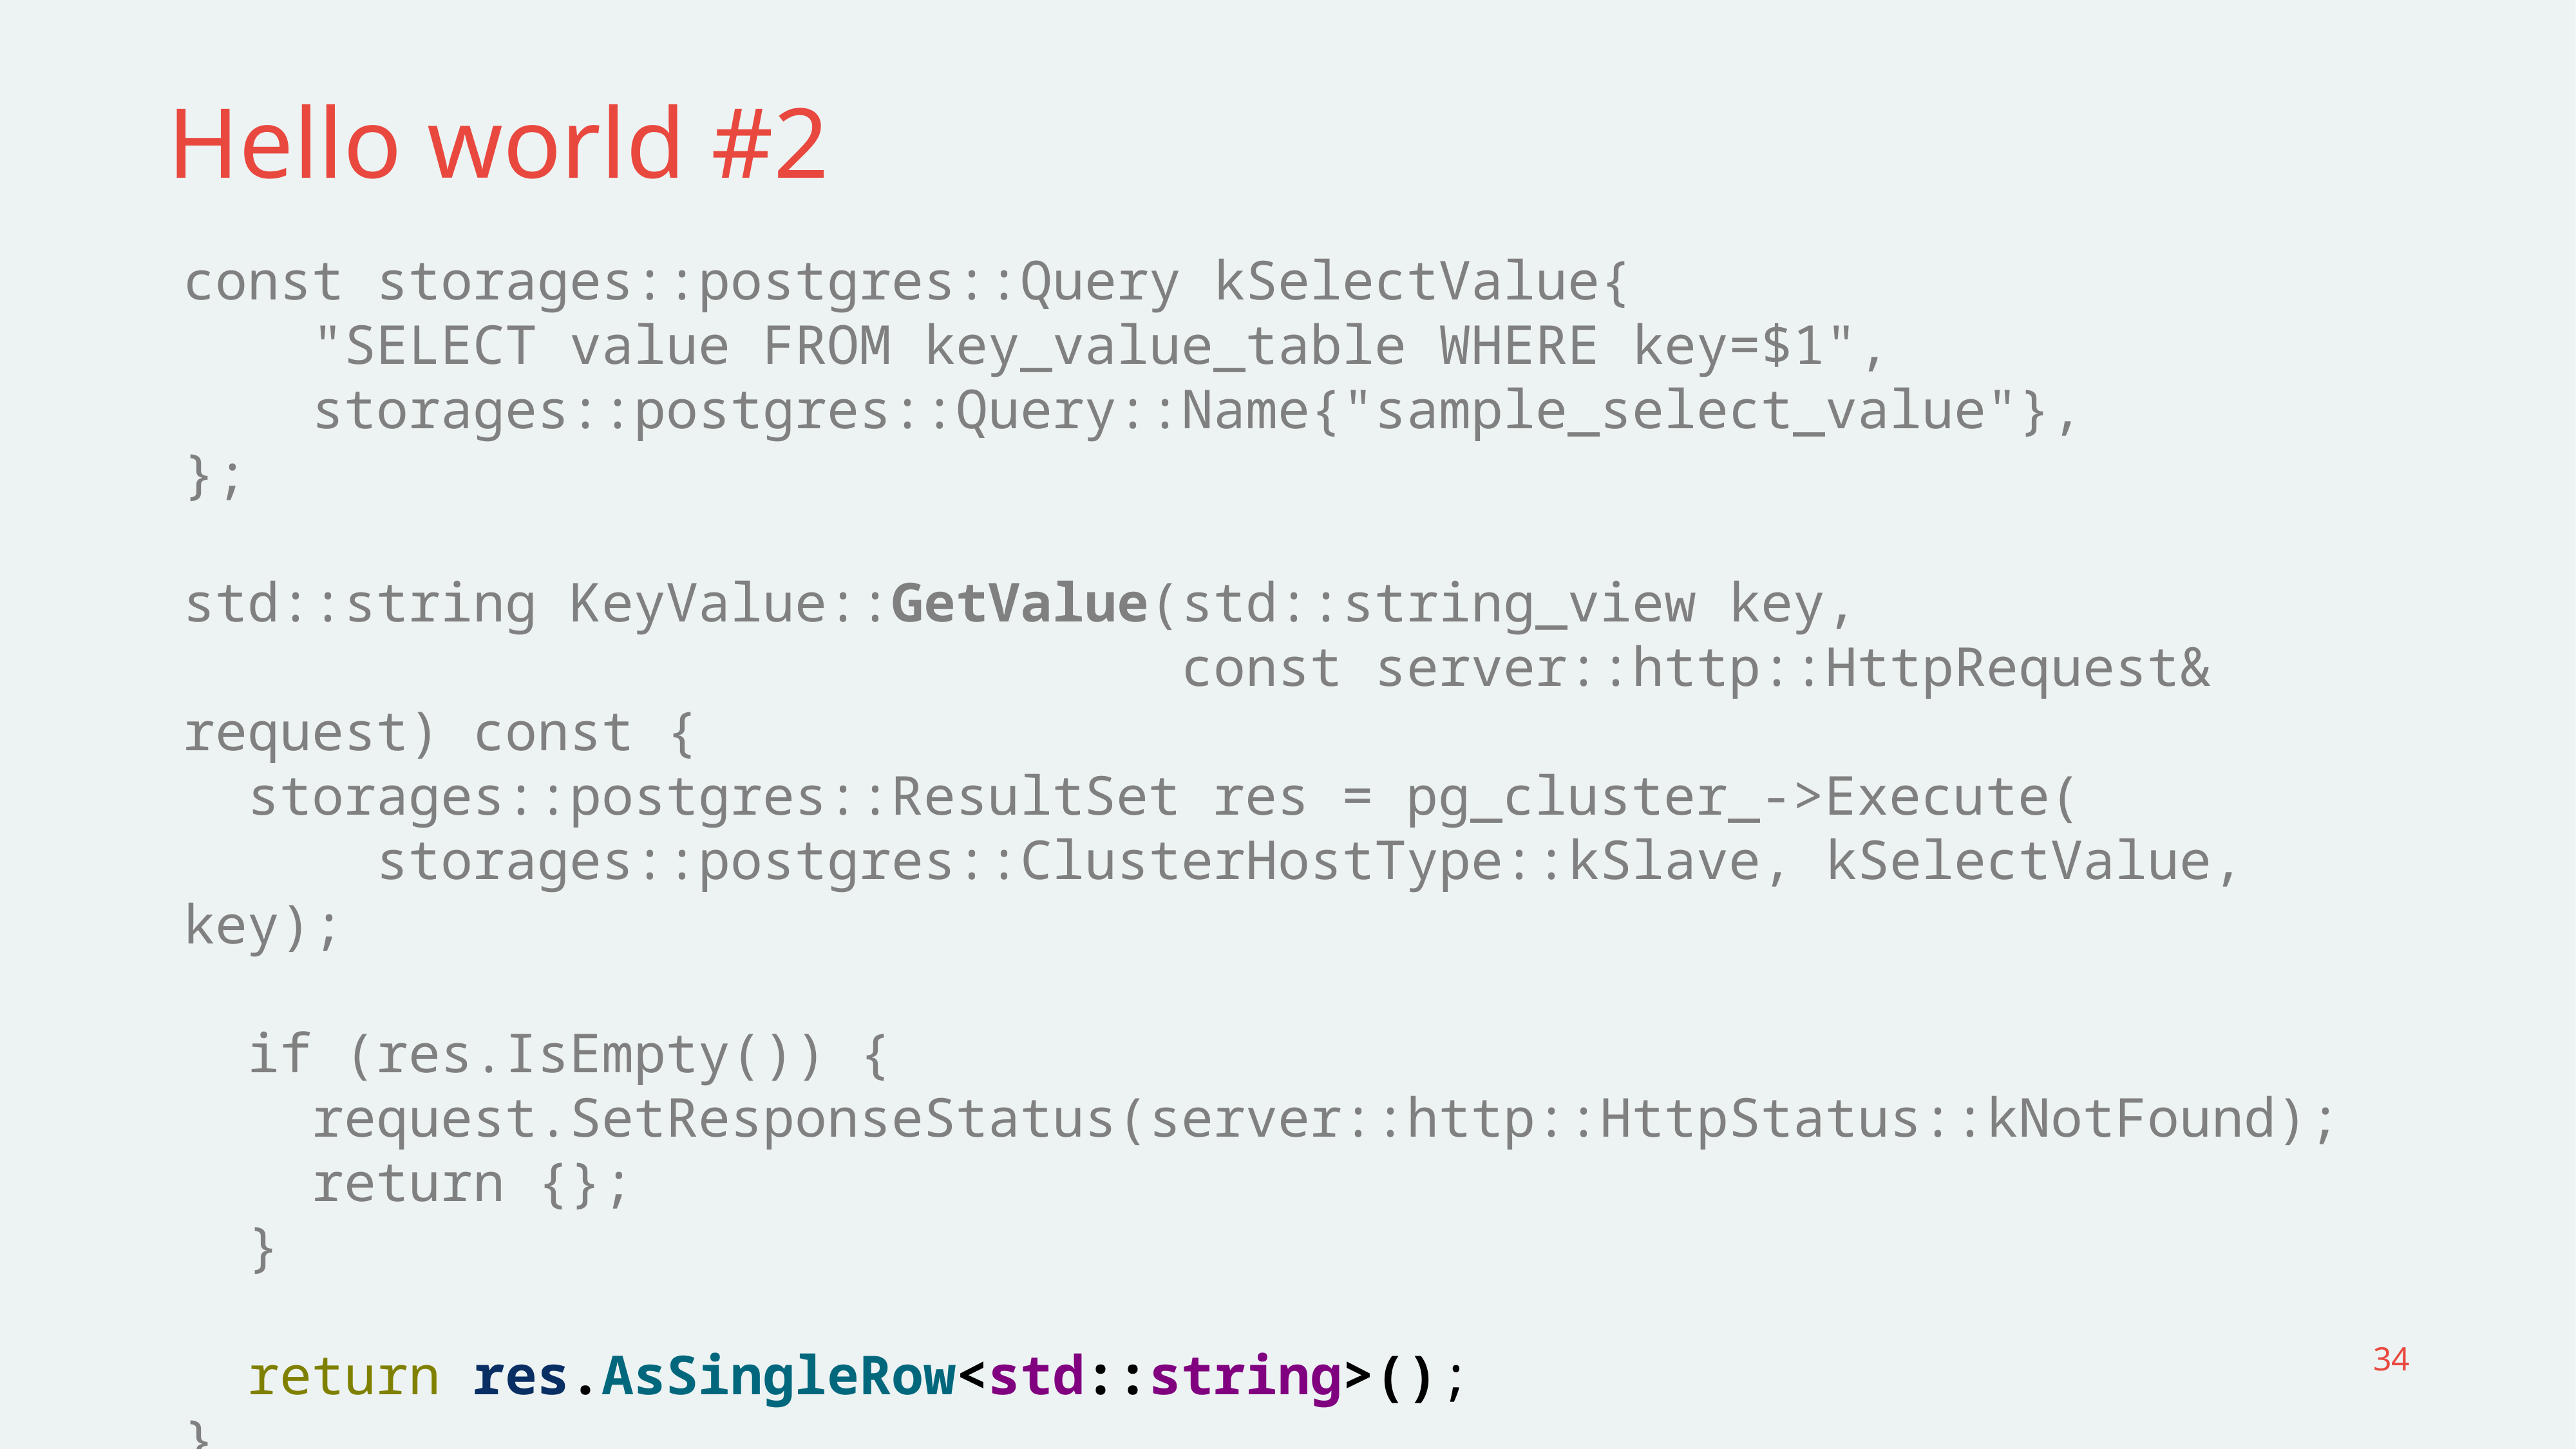

# Hello world #2
const storages::postgres::Query kSelectValue{
 "SELECT value FROM key_value_table WHERE key=$1",
 storages::postgres::Query::Name{"sample_select_value"},
};
std::string KeyValue::GetValue(std::string_view key,
 const server::http::HttpRequest& request) const {
 storages::postgres::ResultSet res = pg_cluster_->Execute(
 storages::postgres::ClusterHostType::kSlave, kSelectValue, key);
 if (res.IsEmpty()) {
 request.SetResponseStatus(server::http::HttpStatus::kNotFound);
 return {};
 }
 return res.AsSingleRow<std::string>();
}